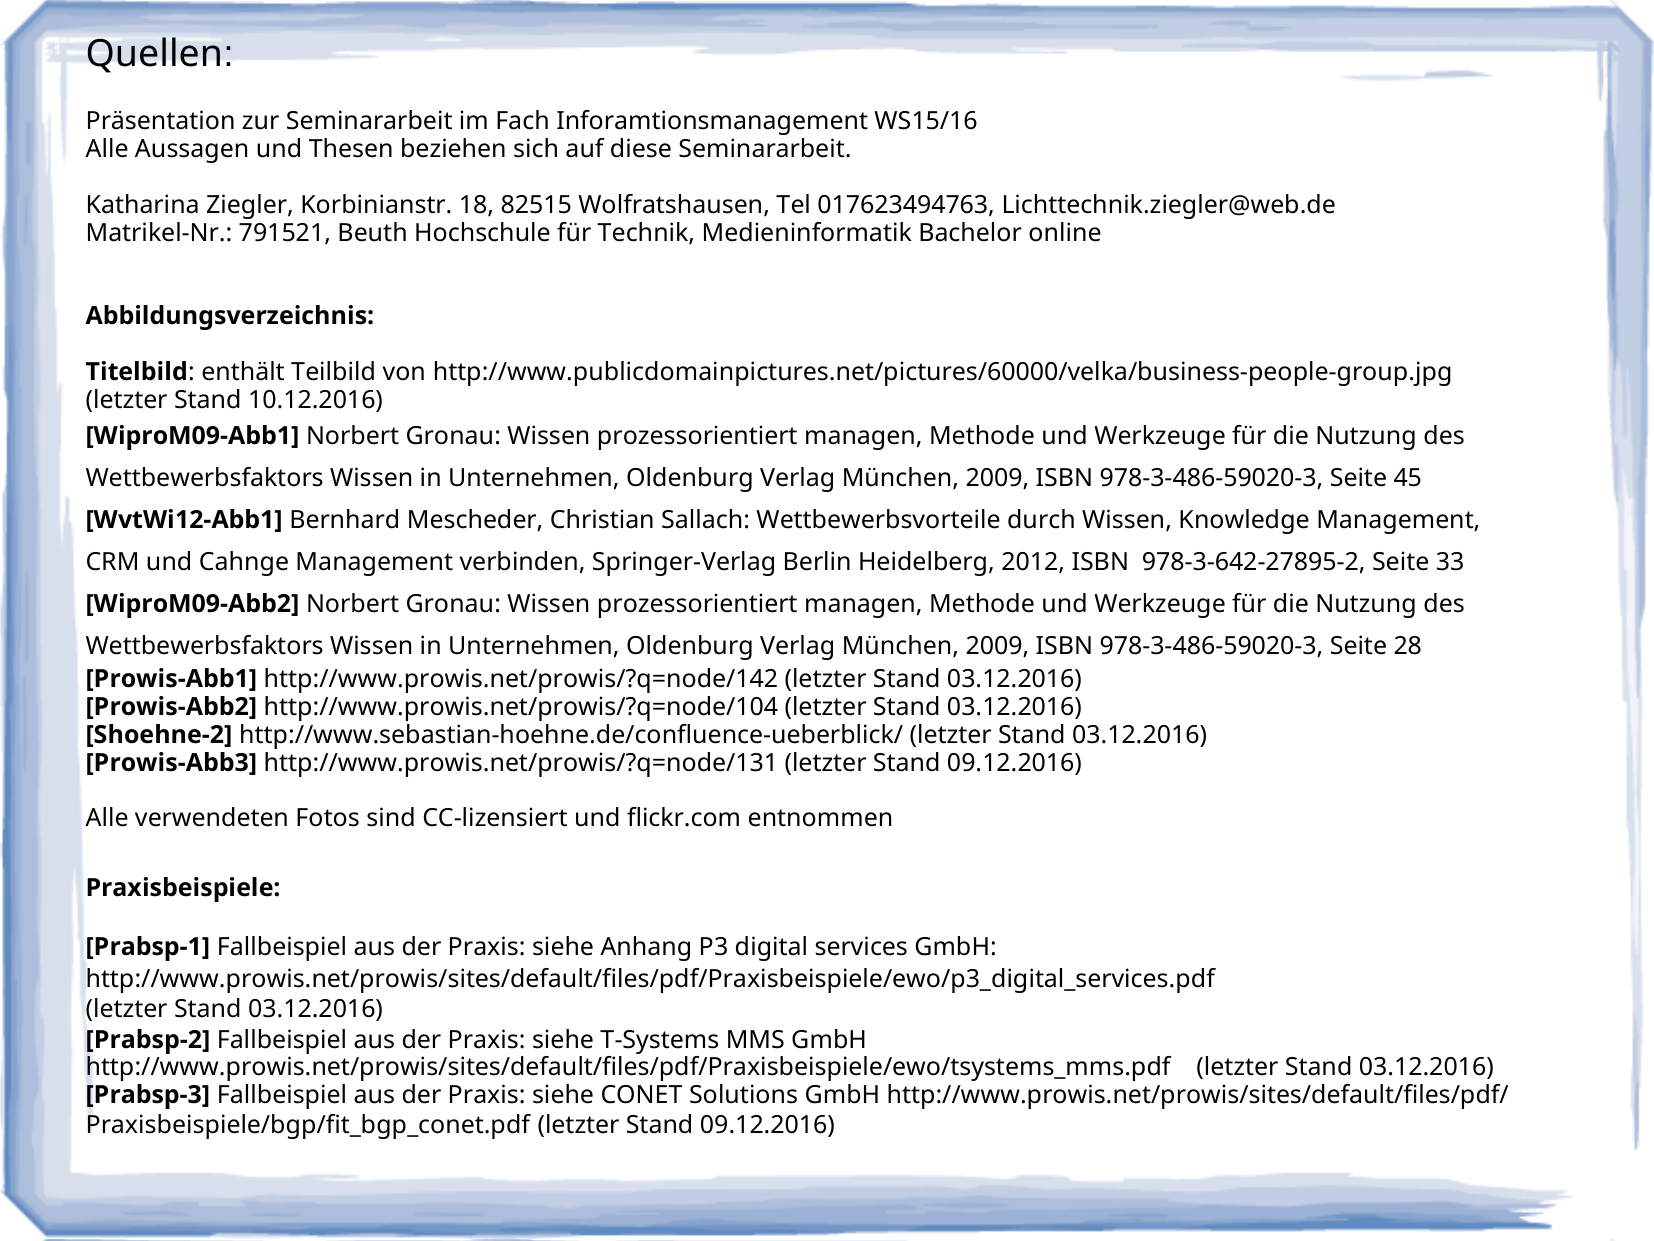

Quellen:
#
Präsentation zur Seminararbeit im Fach Inforamtionsmanagement WS15/16
Alle Aussagen und Thesen beziehen sich auf diese Seminararbeit.
Katharina Ziegler, Korbinianstr. 18, 82515 Wolfratshausen, Tel 017623494763, Lichttechnik.ziegler@web.de
Matrikel-Nr.: 791521, Beuth Hochschule für Technik, Medieninformatik Bachelor online
Abbildungsverzeichnis:
Titelbild: enthält Teilbild von http://www.publicdomainpictures.net/pictures/60000/velka/business-people-group.jpg
(letzter Stand 10.12.2016)
[WiproM09-Abb1] Norbert Gronau: Wissen prozessorientiert managen, Methode und Werkzeuge für die Nutzung des
Wettbewerbsfaktors Wissen in Unternehmen, Oldenburg Verlag München, 2009, ISBN 978-3-486-59020-3, Seite 45
[WvtWi12-Abb1] Bernhard Mescheder, Christian Sallach: Wettbewerbsvorteile durch Wissen, Knowledge Management,
CRM und Cahnge Management verbinden, Springer-Verlag Berlin Heidelberg, 2012, ISBN 978-3-642-27895-2, Seite 33
[WiproM09-Abb2] Norbert Gronau: Wissen prozessorientiert managen, Methode und Werkzeuge für die Nutzung des
Wettbewerbsfaktors Wissen in Unternehmen, Oldenburg Verlag München, 2009, ISBN 978-3-486-59020-3, Seite 28
[Prowis-Abb1] http://www.prowis.net/prowis/?q=node/142 (letzter Stand 03.12.2016)
[Prowis-Abb2] http://www.prowis.net/prowis/?q=node/104 (letzter Stand 03.12.2016)
[Shoehne-2] http://www.sebastian-hoehne.de/confluence-ueberblick/ (letzter Stand 03.12.2016)
[Prowis-Abb3] http://www.prowis.net/prowis/?q=node/131 (letzter Stand 09.12.2016)
Alle verwendeten Fotos sind CC-lizensiert und flickr.com entnommen
Praxisbeispiele:
[Prabsp-1] Fallbeispiel aus der Praxis: siehe Anhang P3 digital services GmbH:
http://www.prowis.net/prowis/sites/default/files/pdf/Praxisbeispiele/ewo/p3_digital_services.pdf
(letzter Stand 03.12.2016)
[Prabsp-2] Fallbeispiel aus der Praxis: siehe T-Systems MMS GmbH
http://www.prowis.net/prowis/sites/default/files/pdf/Praxisbeispiele/ewo/tsystems_mms.pdf (letzter Stand 03.12.2016)
[Prabsp-3] Fallbeispiel aus der Praxis: siehe CONET Solutions GmbH http://www.prowis.net/prowis/sites/default/files/pdf/
Praxisbeispiele/bgp/fit_bgp_conet.pdf (letzter Stand 09.12.2016)